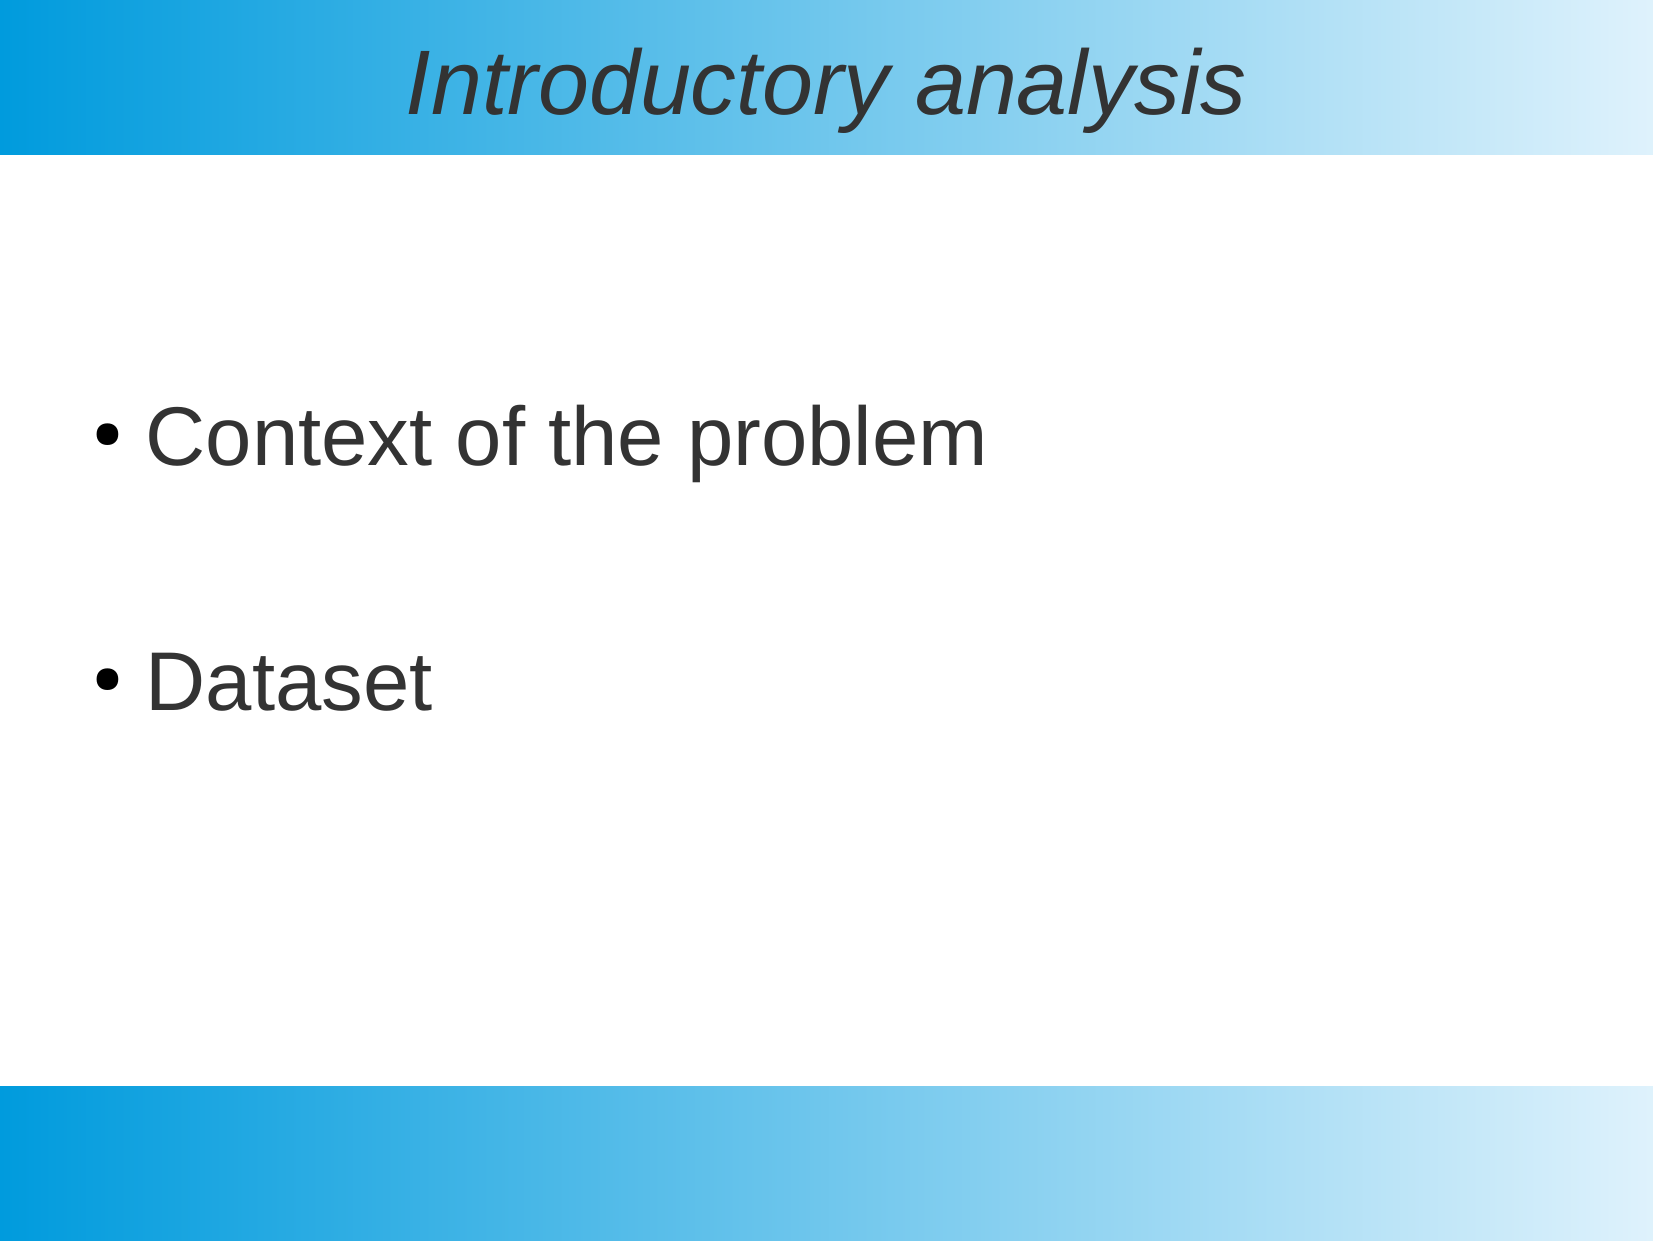

# Introductory analysis
Context of the problem
Dataset